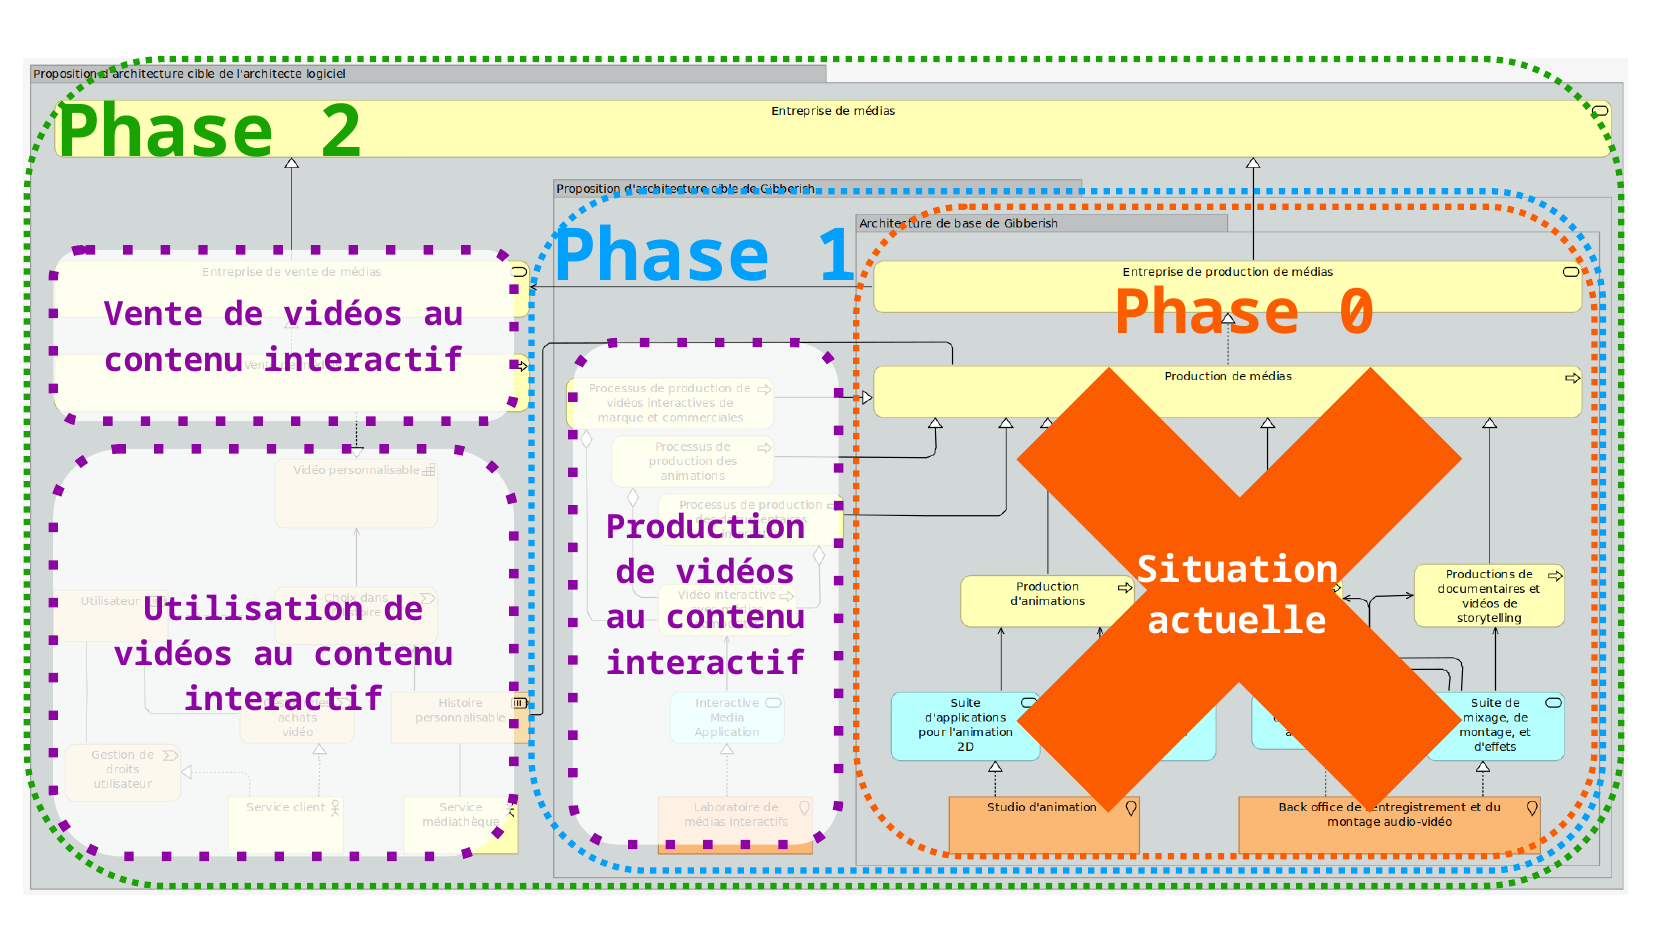

Phase 2
Phase 1
Vente de vidéos au contenu interactif
 Phase 0
Production de vidéos au contenu interactif
Utilisation de vidéos au contenu interactif
Situation
actuelle